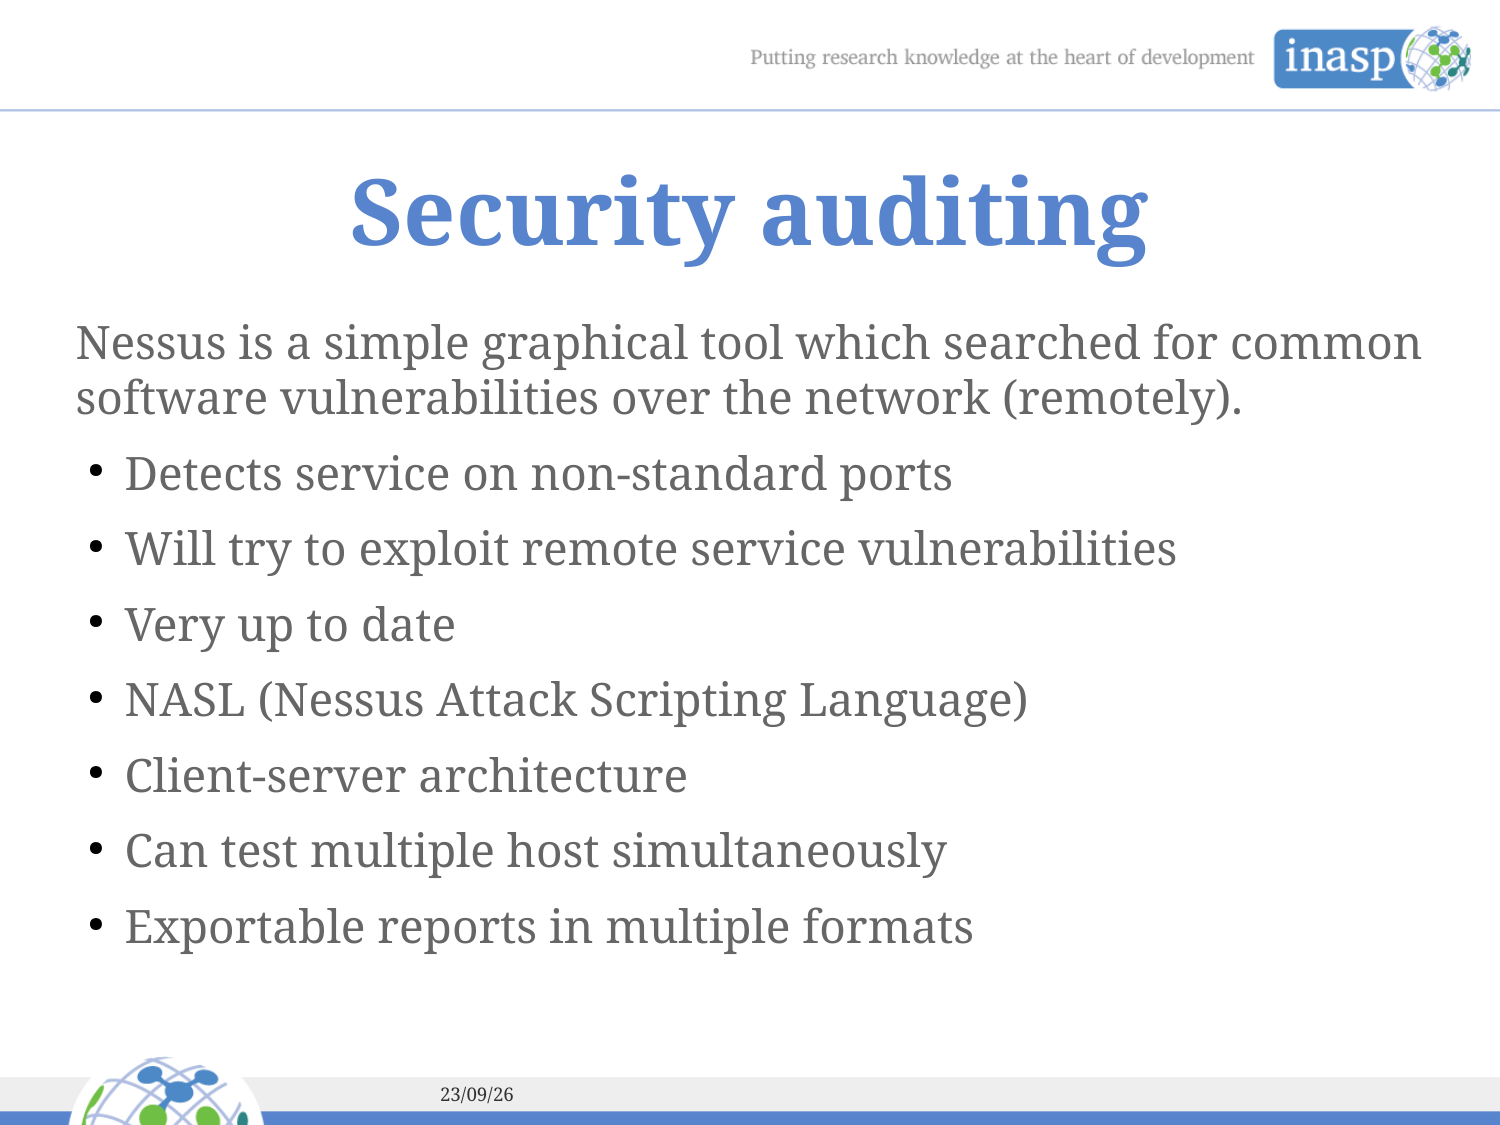

# Security auditing
Nessus is a simple graphical tool which searched for common software vulnerabilities over the network (remotely).
Detects service on non-standard ports
Will try to exploit remote service vulnerabilities
Very up to date
NASL (Nessus Attack Scripting Language)
Client-server architecture
Can test multiple host simultaneously
Exportable reports in multiple formats